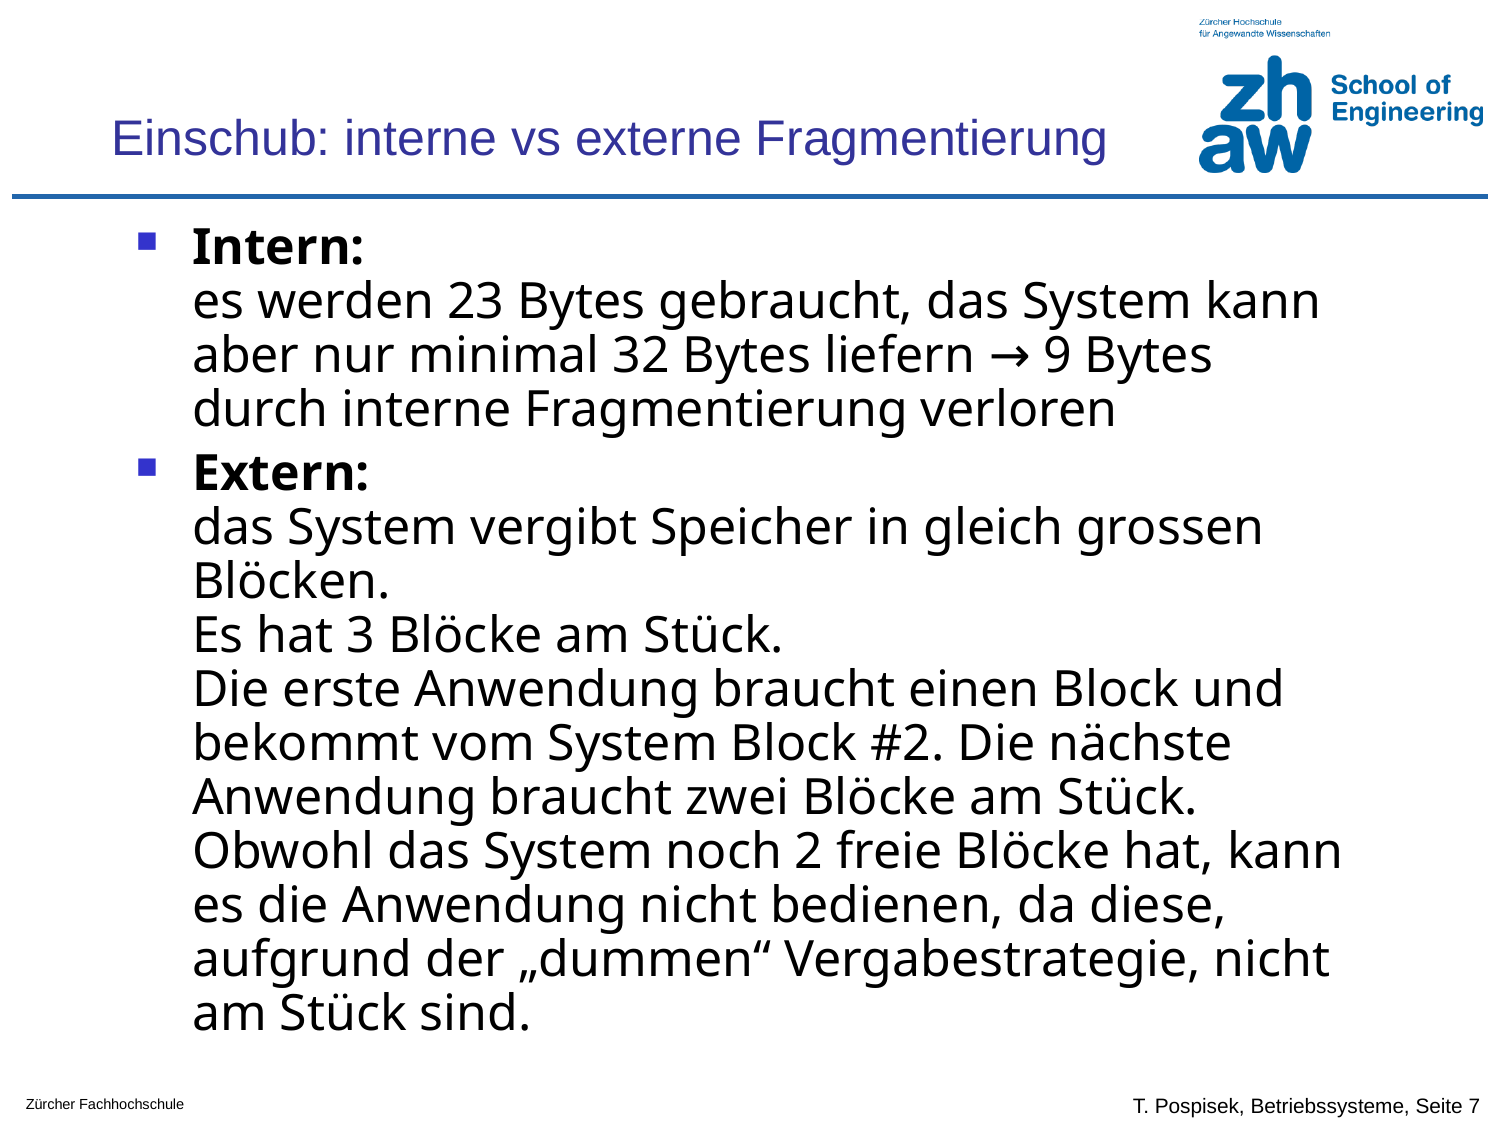

# Einschub: interne vs externe Fragmentierung
Intern:
es werden 23 Bytes gebraucht, das System kann aber nur minimal 32 Bytes liefern → 9 Bytes durch interne Fragmentierung verloren
Extern:
das System vergibt Speicher in gleich grossen Blöcken.
Es hat 3 Blöcke am Stück.
Die erste Anwendung braucht einen Block und bekommt vom System Block #2. Die nächste Anwendung braucht zwei Blöcke am Stück. Obwohl das System noch 2 freie Blöcke hat, kann es die Anwendung nicht bedienen, da diese, aufgrund der „dummen“ Vergabestrategie, nicht am Stück sind.